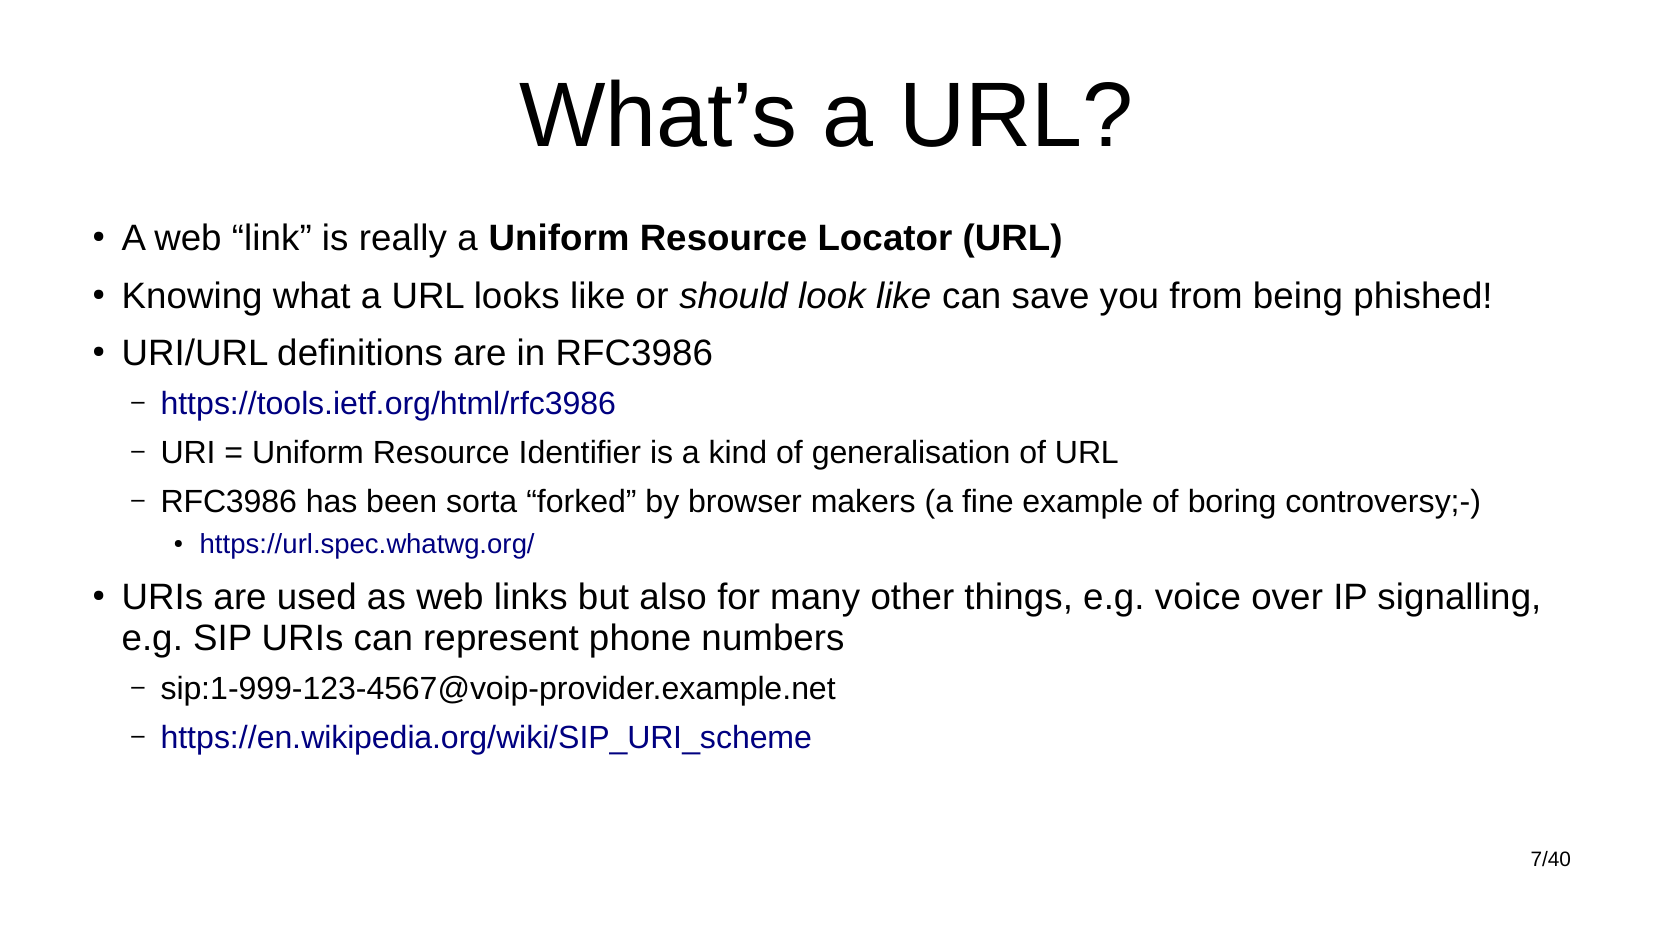

# What’s a URL?
A web “link” is really a Uniform Resource Locator (URL)
Knowing what a URL looks like or should look like can save you from being phished!
URI/URL definitions are in RFC3986
https://tools.ietf.org/html/rfc3986
URI = Uniform Resource Identifier is a kind of generalisation of URL
RFC3986 has been sorta “forked” by browser makers (a fine example of boring controversy;-)
https://url.spec.whatwg.org/
URIs are used as web links but also for many other things, e.g. voice over IP signalling, e.g. SIP URIs can represent phone numbers
sip:1-999-123-4567@voip-provider.example.net
https://en.wikipedia.org/wiki/SIP_URI_scheme
7